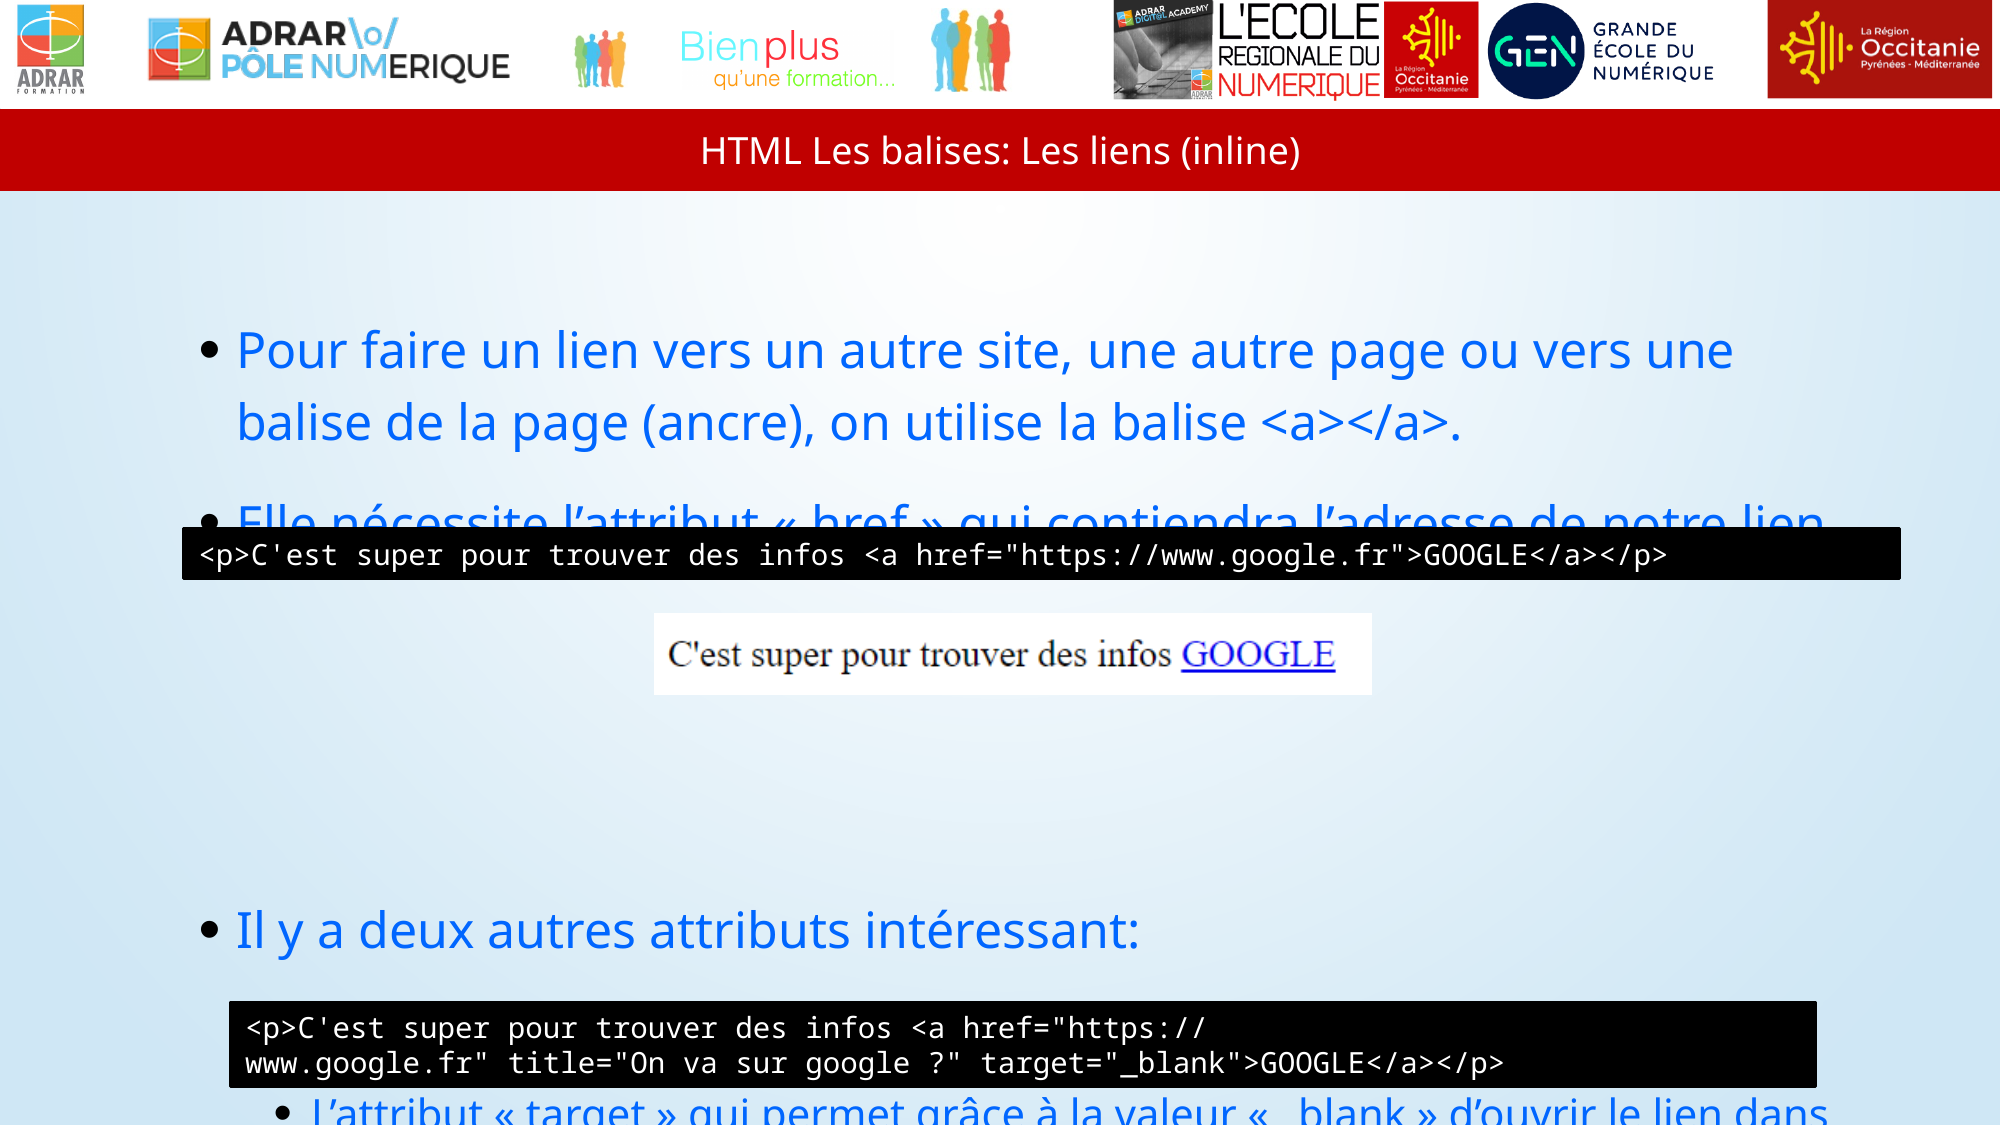

HTML Les balises: Les liens (inline)
# Pour faire un lien vers un autre site, une autre page ou vers une balise de la page (ancre), on utilise la balise <a></a>.
Elle nécessite l’attribut « href » qui contiendra l’adresse de notre lien.
Il y a deux autres attributs intéressant:
L’attribut « title » qui affiche une bulle d’aide au survol du curseur de la souris
L’attribut « target » qui permet grâce à la valeur « _blank » d’ouvrir le lien dans un nouvel onglet ou une nouvelle page selon le navigateur.
<p>C'est super pour trouver des infos <a href="https://www.google.fr">GOOGLE</a></p>
<p>C'est super pour trouver des infos <a href="https://www.google.fr" title="On va sur google ?" target="_blank">GOOGLE</a></p>